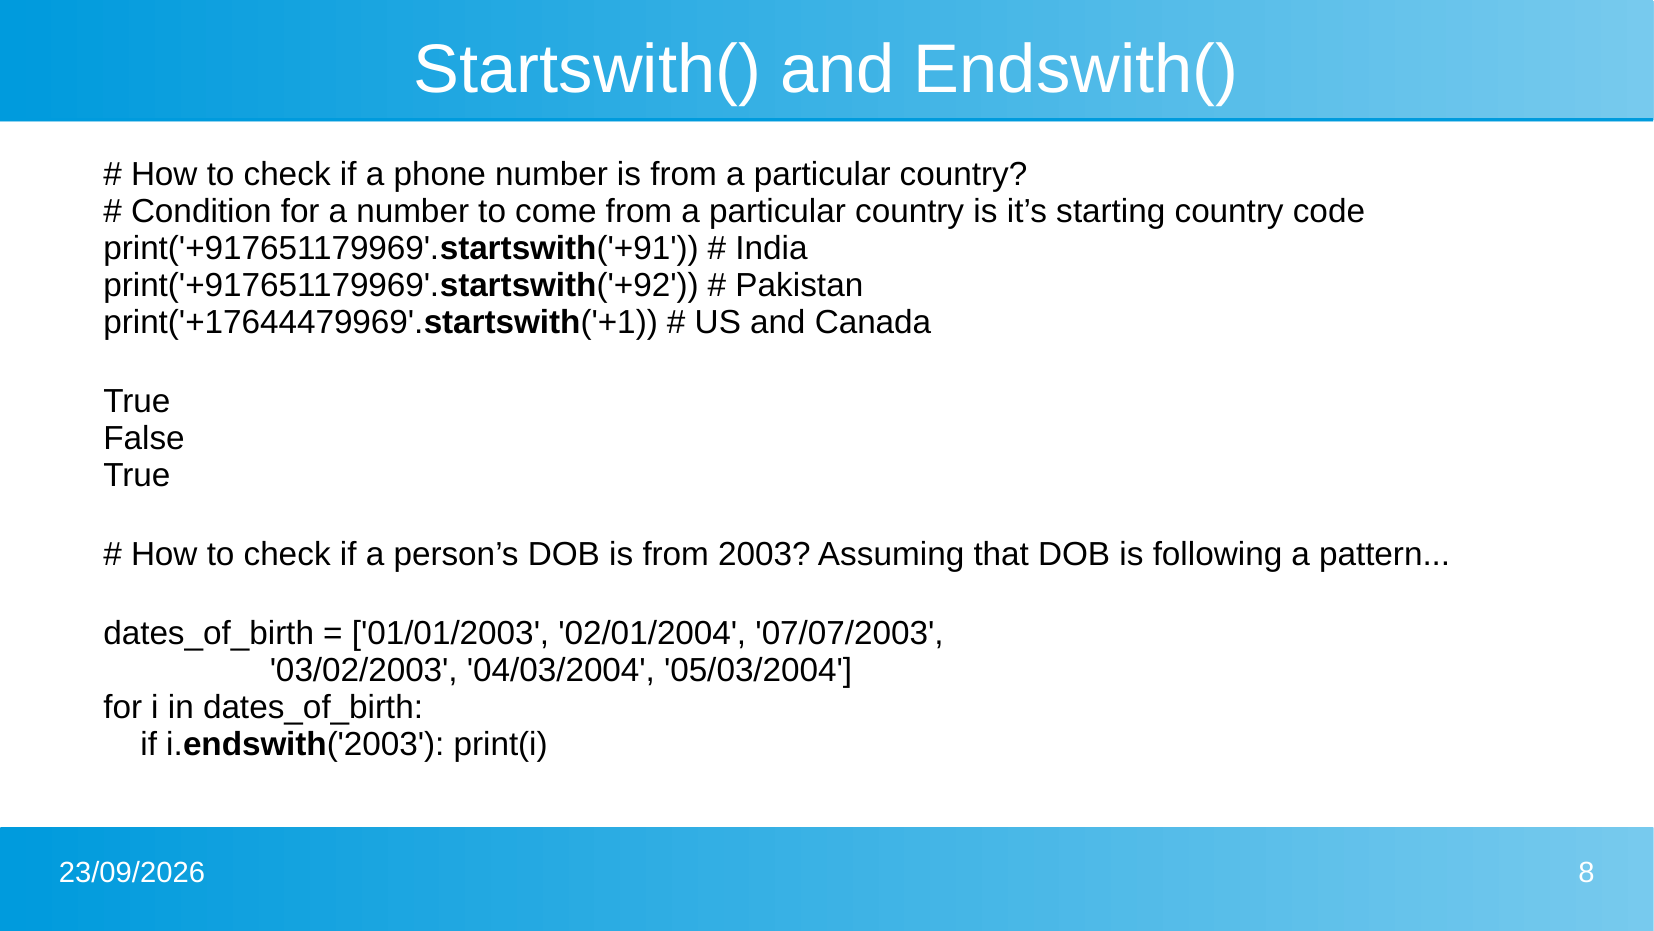

# Startswith() and Endswith()
# How to check if a phone number is from a particular country?
# Condition for a number to come from a particular country is it’s starting country code
print('+917651179969'.startswith('+91')) # India
print('+917651179969'.startswith('+92')) # Pakistan
print('+17644479969'.startswith('+1)) # US and Canada
True
False
True
# How to check if a person’s DOB is from 2003? Assuming that DOB is following a pattern...
dates_of_birth = ['01/01/2003', '02/01/2004', '07/07/2003',
 '03/02/2003', '04/03/2004', '05/03/2004']
for i in dates_of_birth:
 if i.endswith('2003'): print(i)
8